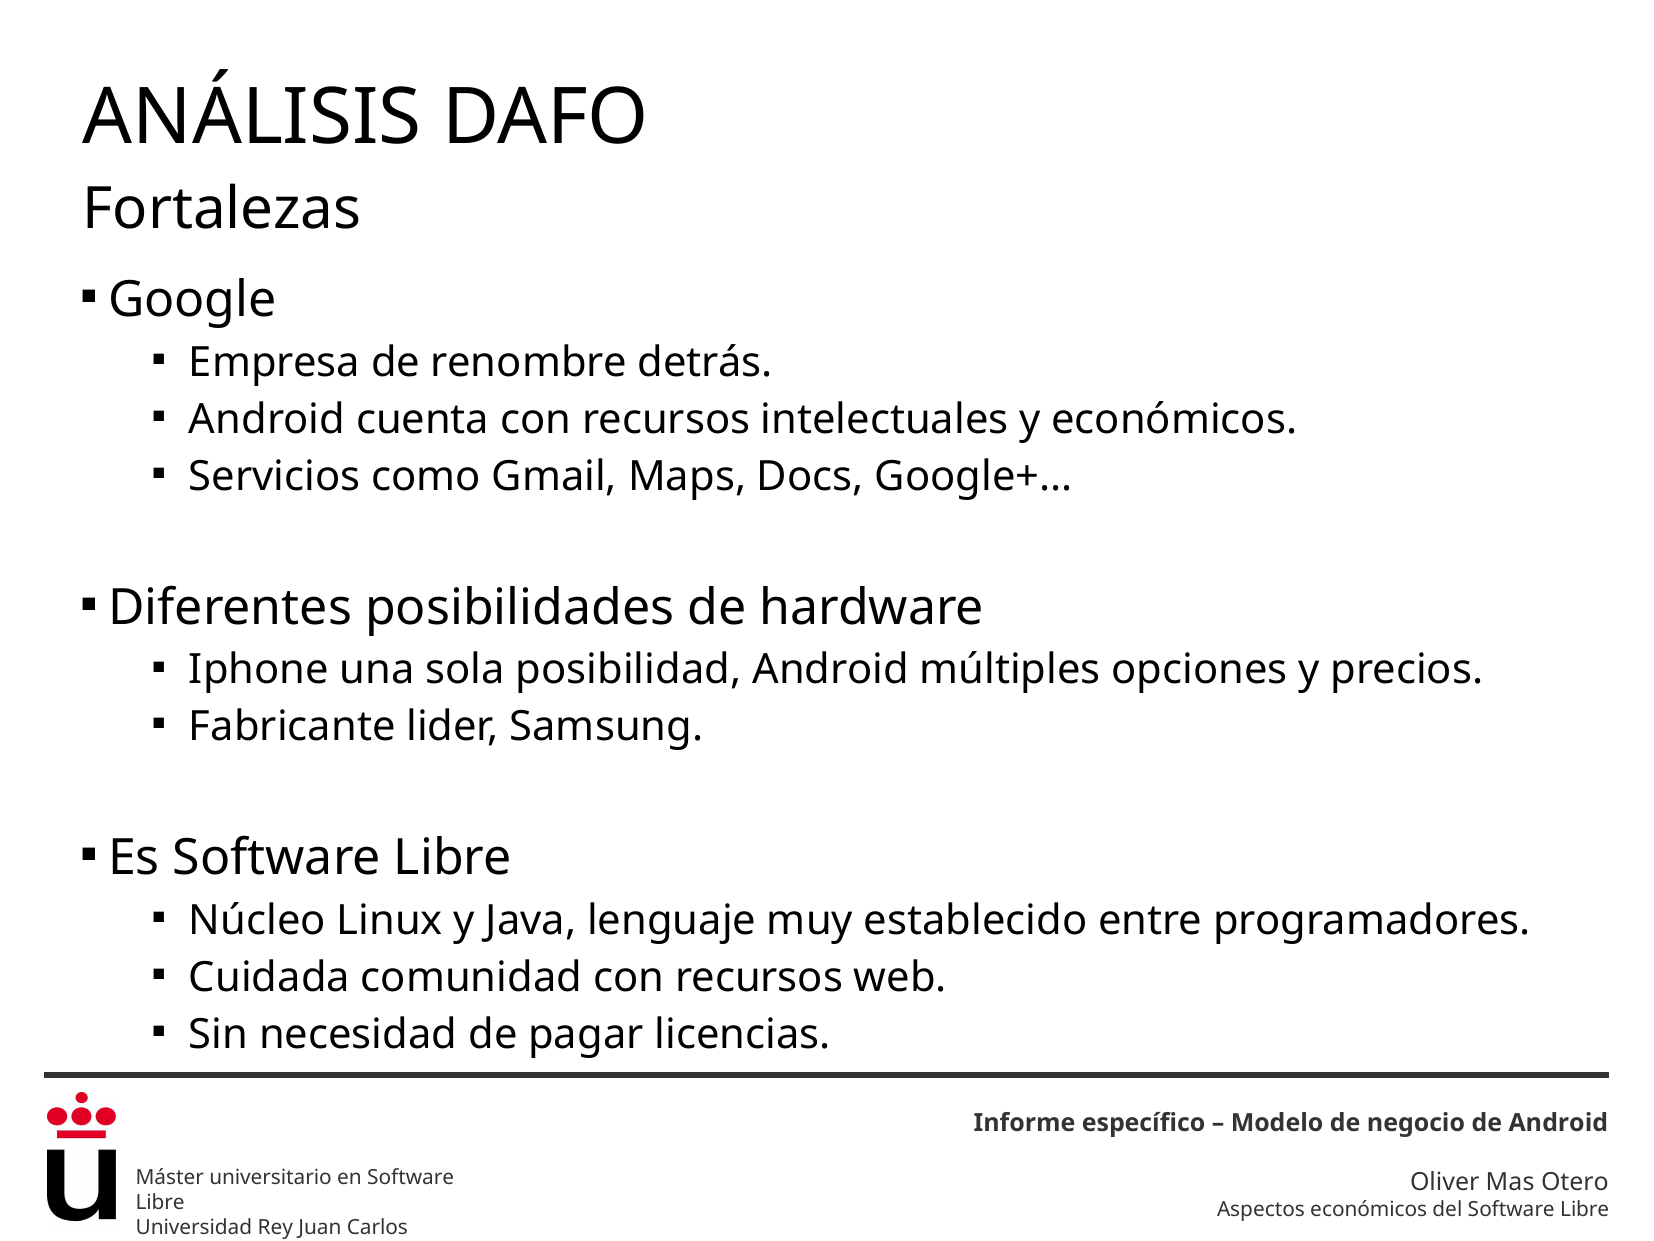

# ANÁLISIS DAFO Fortalezas
 Google
Empresa de renombre detrás.
Android cuenta con recursos intelectuales y económicos.
Servicios como Gmail, Maps, Docs, Google+...
 Diferentes posibilidades de hardware
Iphone una sola posibilidad, Android múltiples opciones y precios.
Fabricante lider, Samsung.
 Es Software Libre
Núcleo Linux y Java, lenguaje muy establecido entre programadores.
Cuidada comunidad con recursos web.
Sin necesidad de pagar licencias.
Informe específico – Modelo de negocio de Android
Oliver Mas Otero
Aspectos económicos del Software Libre
Máster universitario en Software Libre
Universidad Rey Juan Carlos